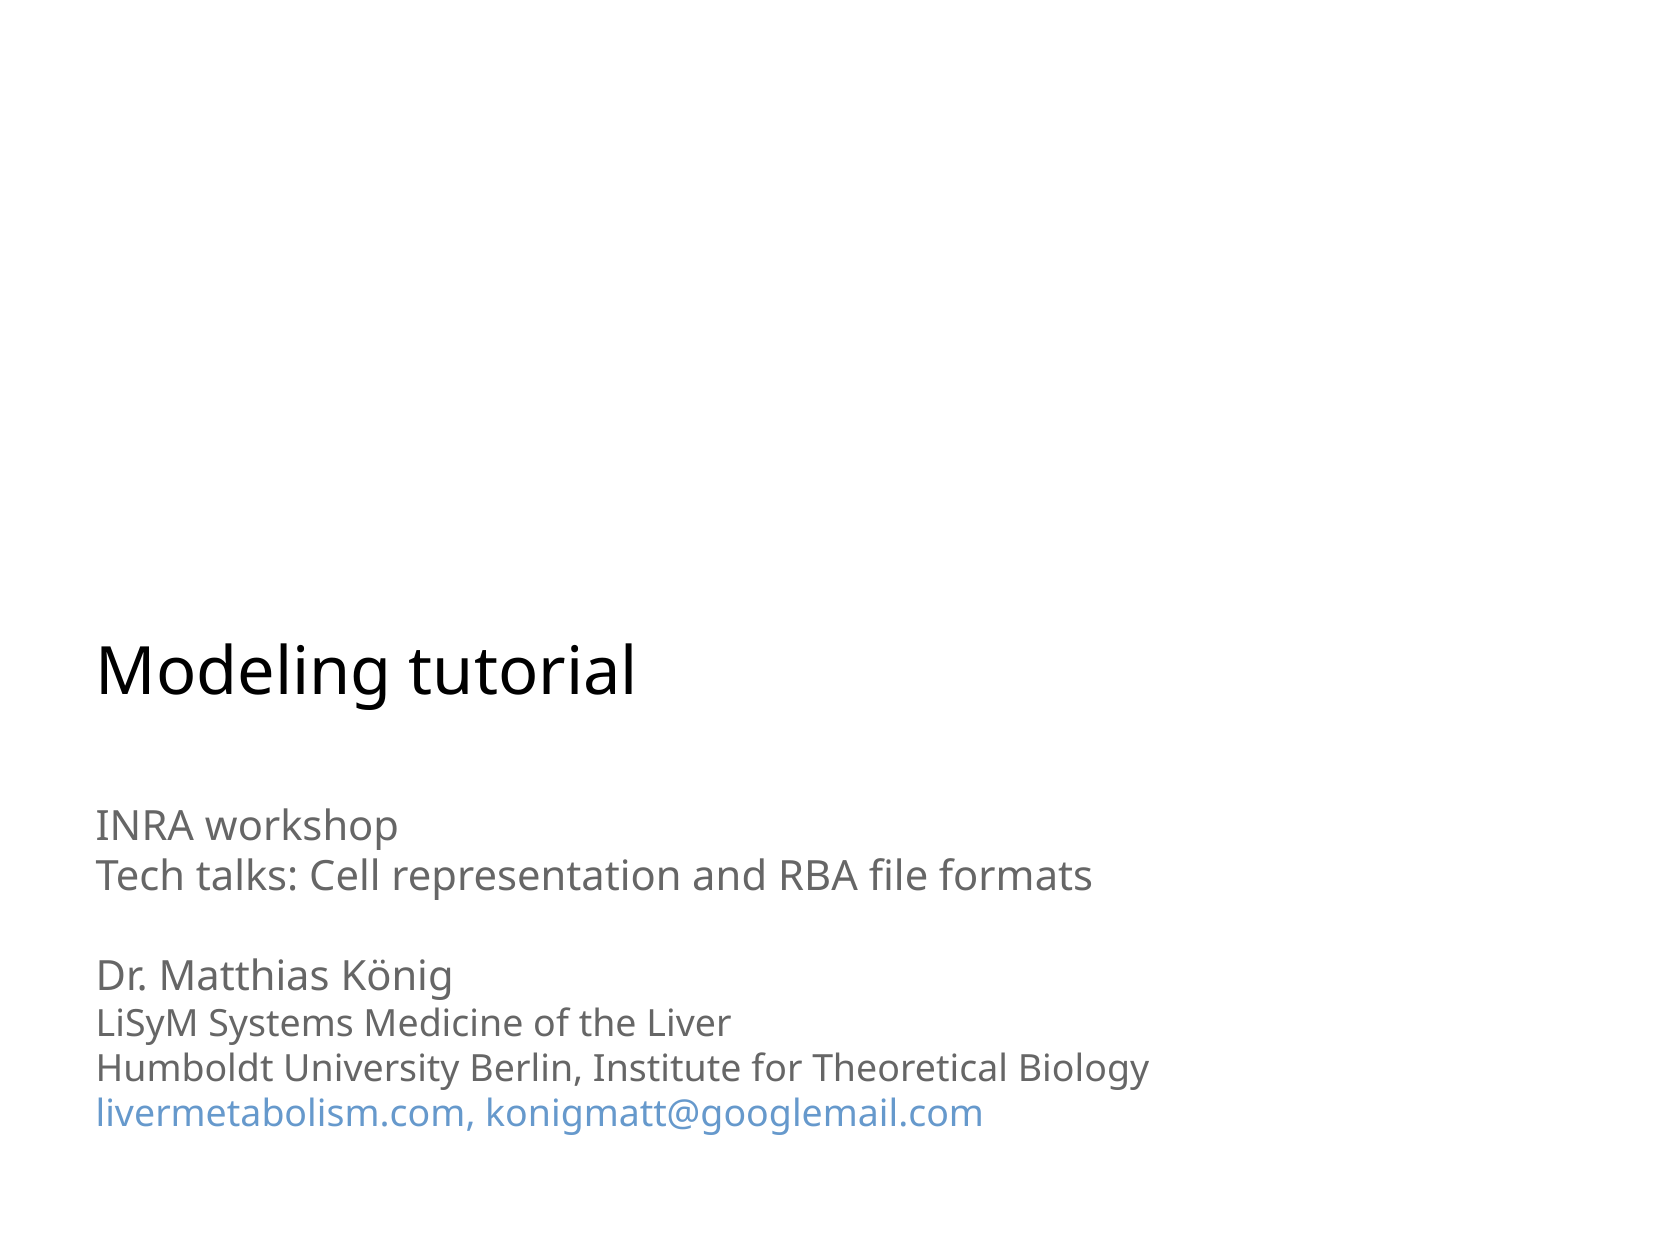

Modeling tutorial
INRA workshop
Tech talks: Cell representation and RBA file formats
Dr. Matthias König
LiSyM Systems Medicine of the Liver
Humboldt University Berlin, Institute for Theoretical Biology
livermetabolism.com, konigmatt@googlemail.com